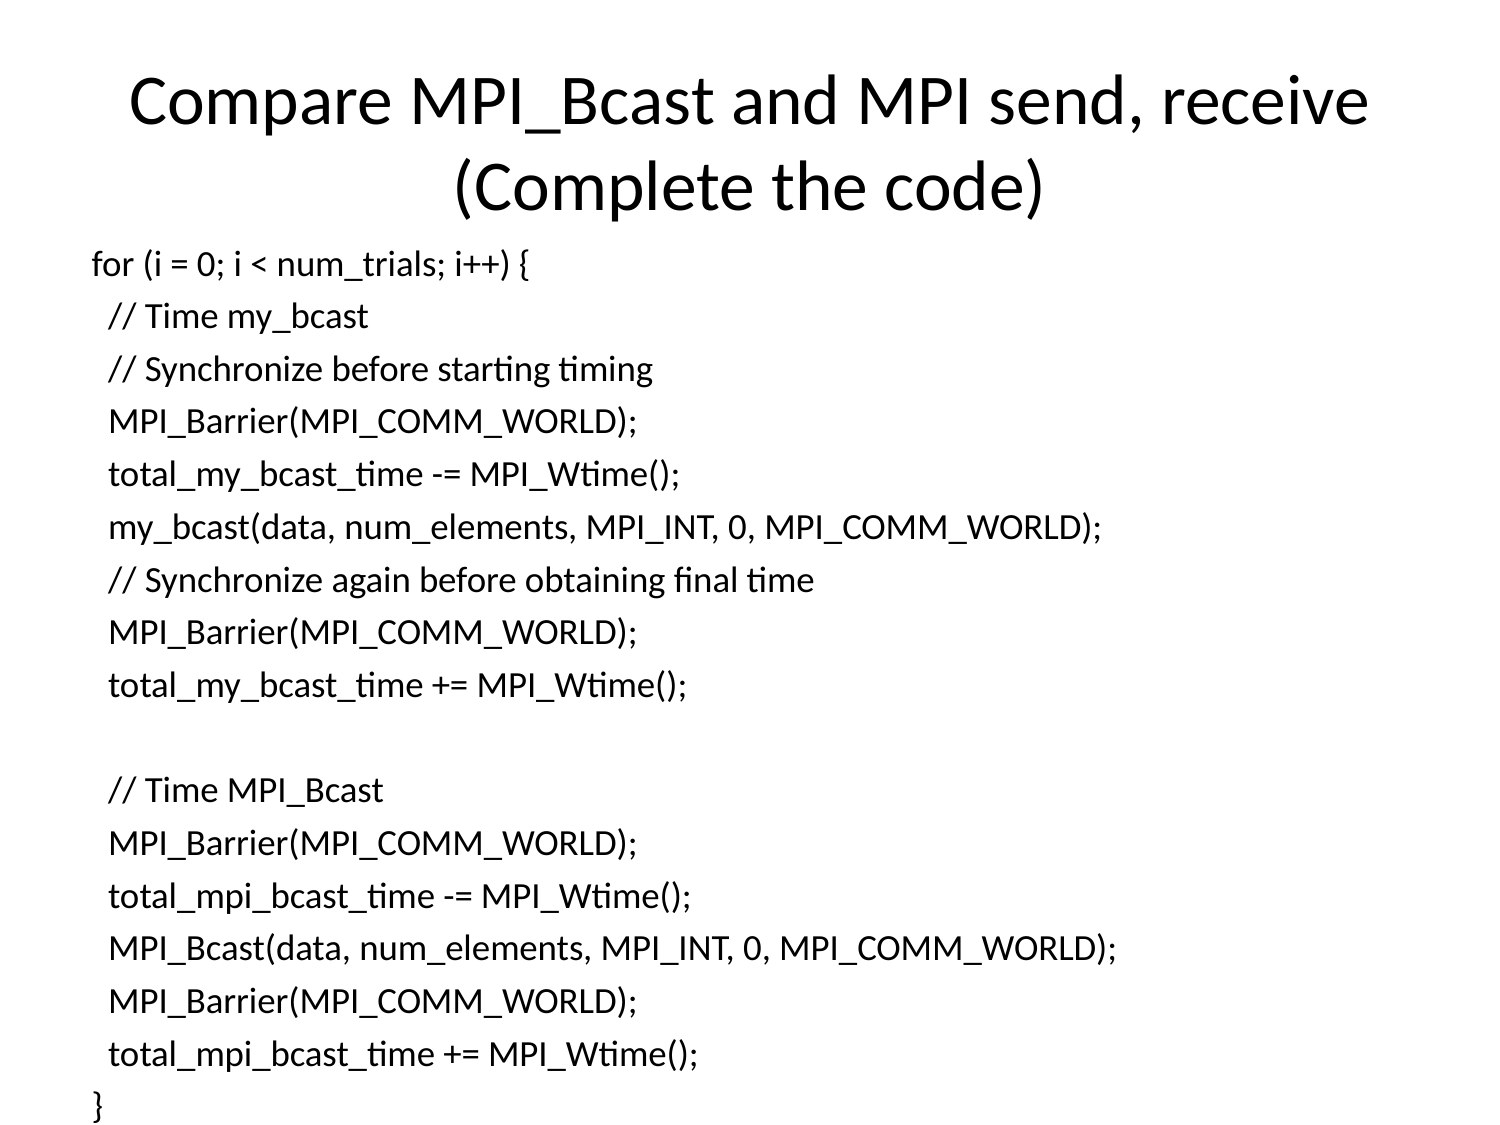

# Compare MPI_Bcast and MPI send, receive (Complete the code)
for (i = 0; i < num_trials; i++) {
 // Time my_bcast
 // Synchronize before starting timing
 MPI_Barrier(MPI_COMM_WORLD);
 total_my_bcast_time -= MPI_Wtime();
 my_bcast(data, num_elements, MPI_INT, 0, MPI_COMM_WORLD);
 // Synchronize again before obtaining final time
 MPI_Barrier(MPI_COMM_WORLD);
 total_my_bcast_time += MPI_Wtime();
 // Time MPI_Bcast
 MPI_Barrier(MPI_COMM_WORLD);
 total_mpi_bcast_time -= MPI_Wtime();
 MPI_Bcast(data, num_elements, MPI_INT, 0, MPI_COMM_WORLD);
 MPI_Barrier(MPI_COMM_WORLD);
 total_mpi_bcast_time += MPI_Wtime();
}